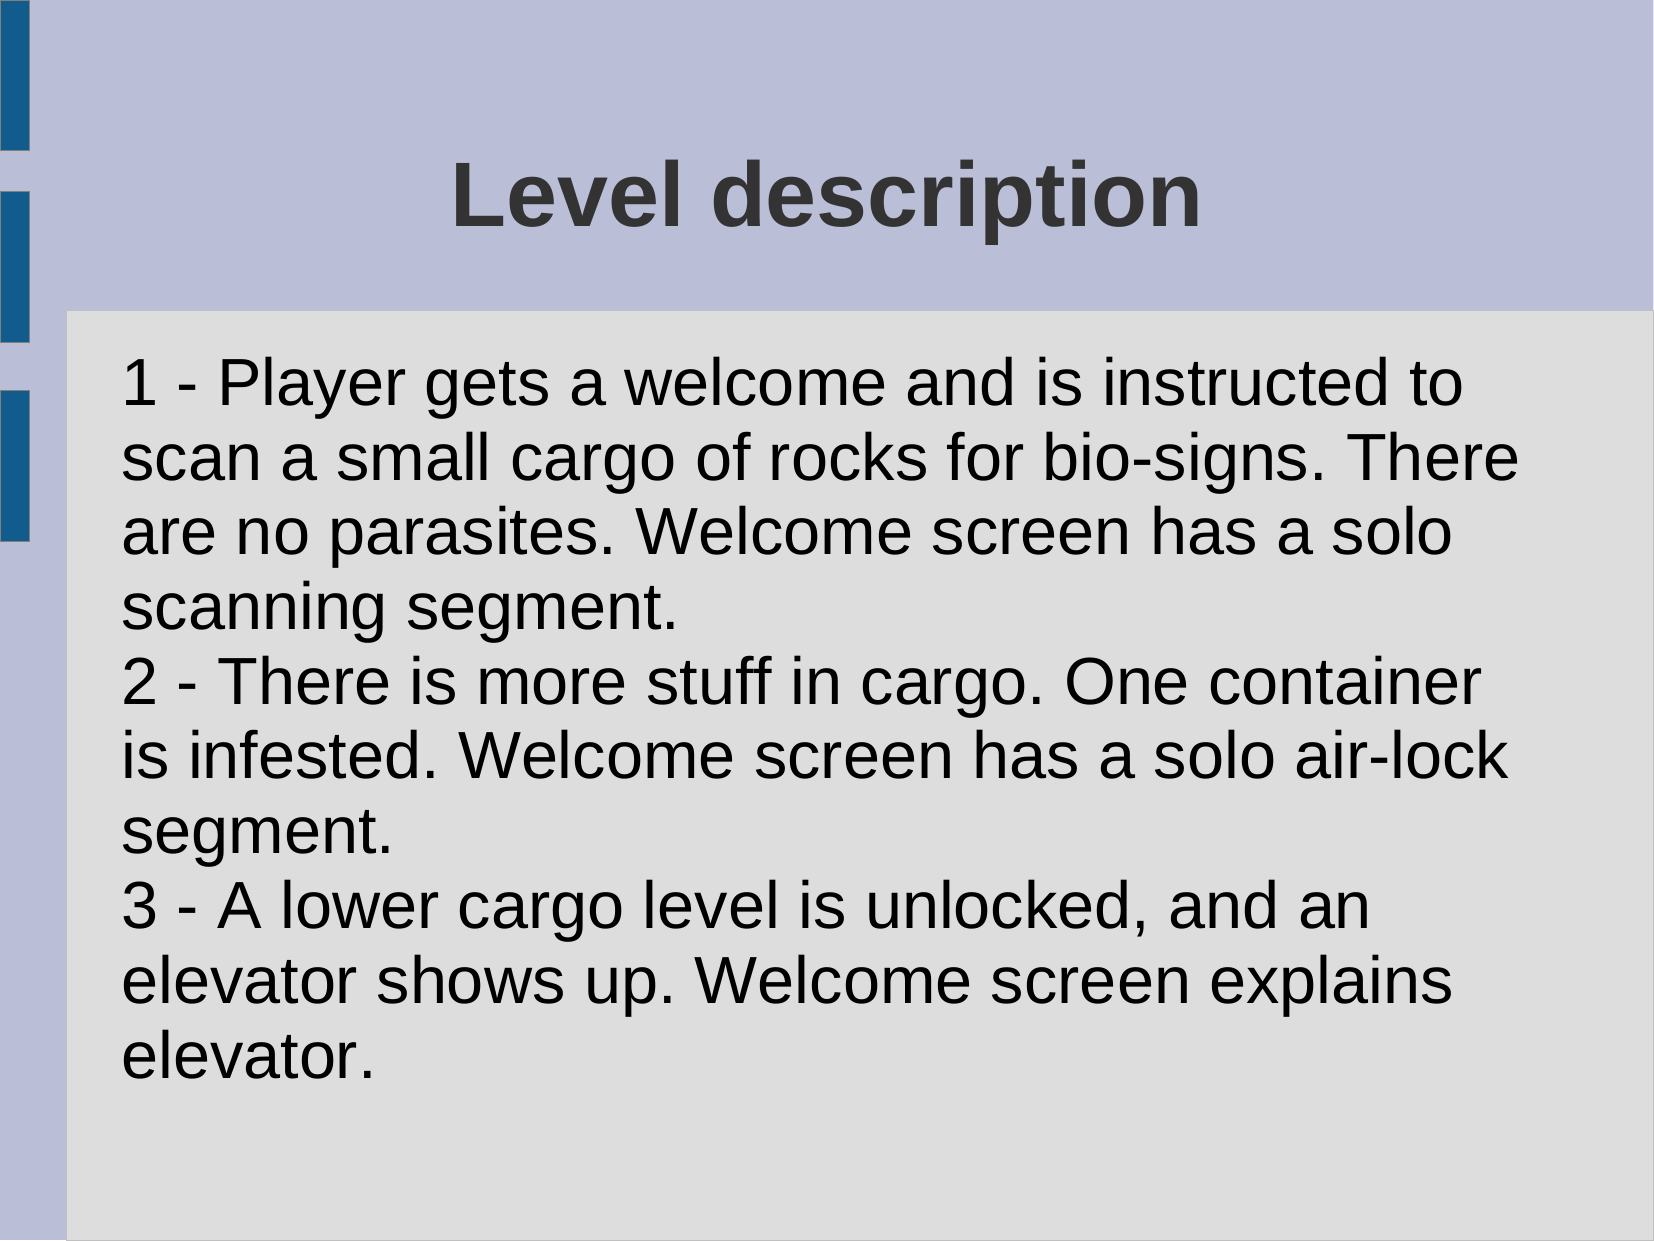

# Level description
1 - Player gets a welcome and is instructed to scan a small cargo of rocks for bio-signs. There are no parasites. Welcome screen has a solo scanning segment.
2 - There is more stuff in cargo. One container is infested. Welcome screen has a solo air-lock segment.
3 - A lower cargo level is unlocked, and an elevator shows up. Welcome screen explains elevator.